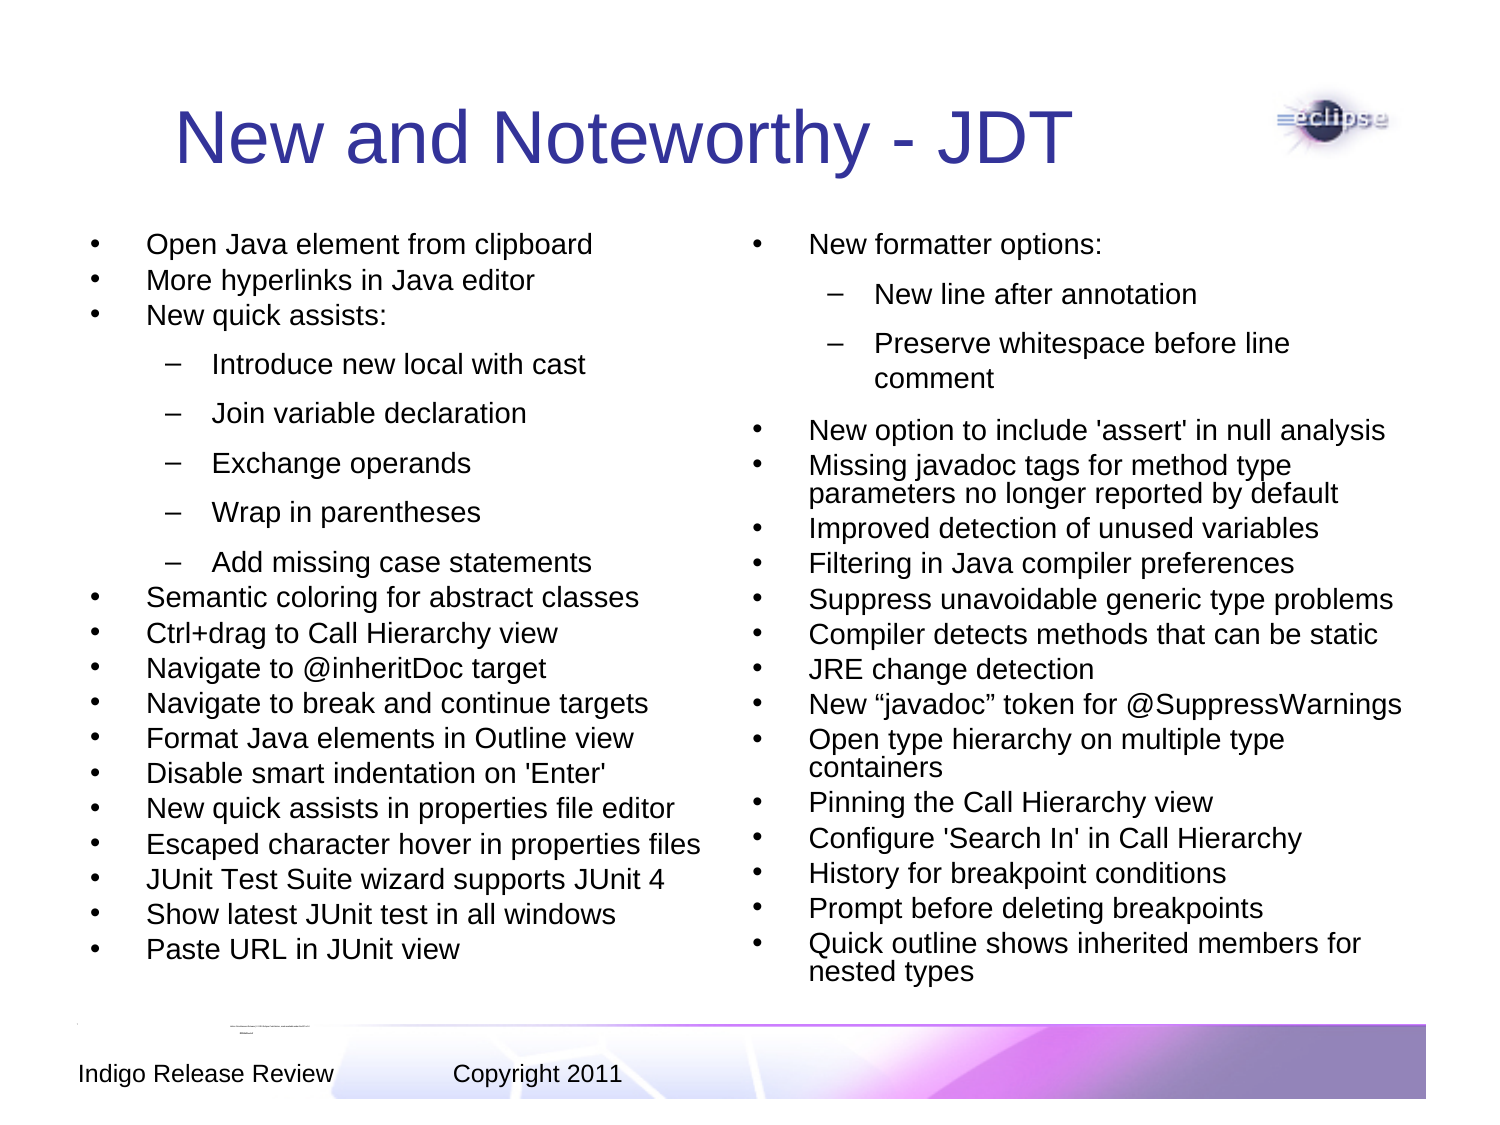

# New and Noteworthy - JDT
Open Java element from clipboard
More hyperlinks in Java editor
New quick assists:
Introduce new local with cast
Join variable declaration
Exchange operands
Wrap in parentheses
Add missing case statements
Semantic coloring for abstract classes
Ctrl+drag to Call Hierarchy view
Navigate to @inheritDoc target
Navigate to break and continue targets
Format Java elements in Outline view
Disable smart indentation on 'Enter'
New quick assists in properties file editor
Escaped character hover in properties files
JUnit Test Suite wizard supports JUnit 4
Show latest JUnit test in all windows
Paste URL in JUnit view
New formatter options:
New line after annotation
Preserve whitespace before line comment
New option to include 'assert' in null analysis
Missing javadoc tags for method type parameters no longer reported by default
Improved detection of unused variables
Filtering in Java compiler preferences
Suppress unavoidable generic type problems
Compiler detects methods that can be static
JRE change detection
New “javadoc” token for @SuppressWarnings
Open type hierarchy on multiple type containers
Pinning the Call Hierarchy view
Configure 'Search In' in Call Hierarchy
History for breakpoint conditions
Prompt before deleting breakpoints
Quick outline shows inherited members for nested types
7
Copyright 2011